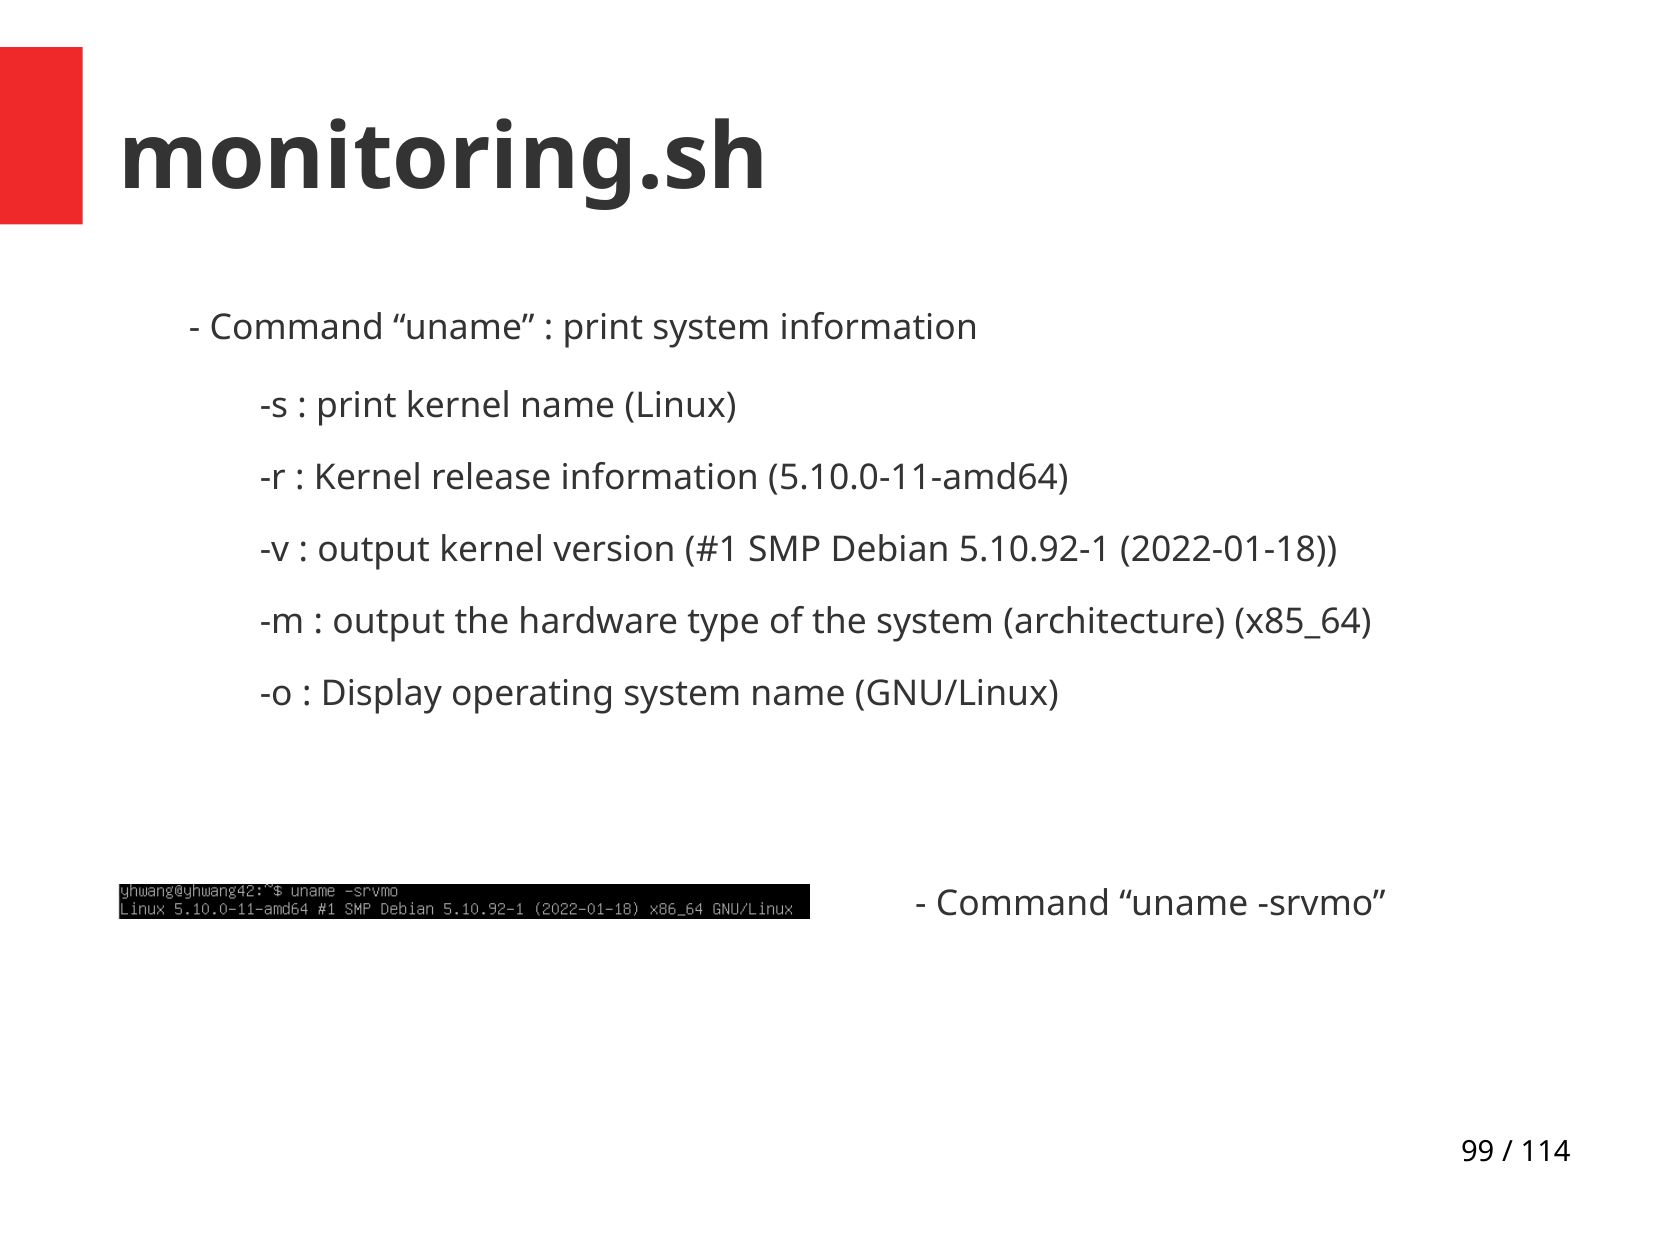

# monitoring.sh
- Command “uname” : print system information
-s : print kernel name (Linux)
-r : Kernel release information (5.10.0-11-amd64)
-v : output kernel version (#1 SMP Debian 5.10.92-1 (2022-01-18))
-m : output the hardware type of the system (architecture) (x85_64)
-o : Display operating system name (GNU/Linux)
- Command “uname -srvmo”
99